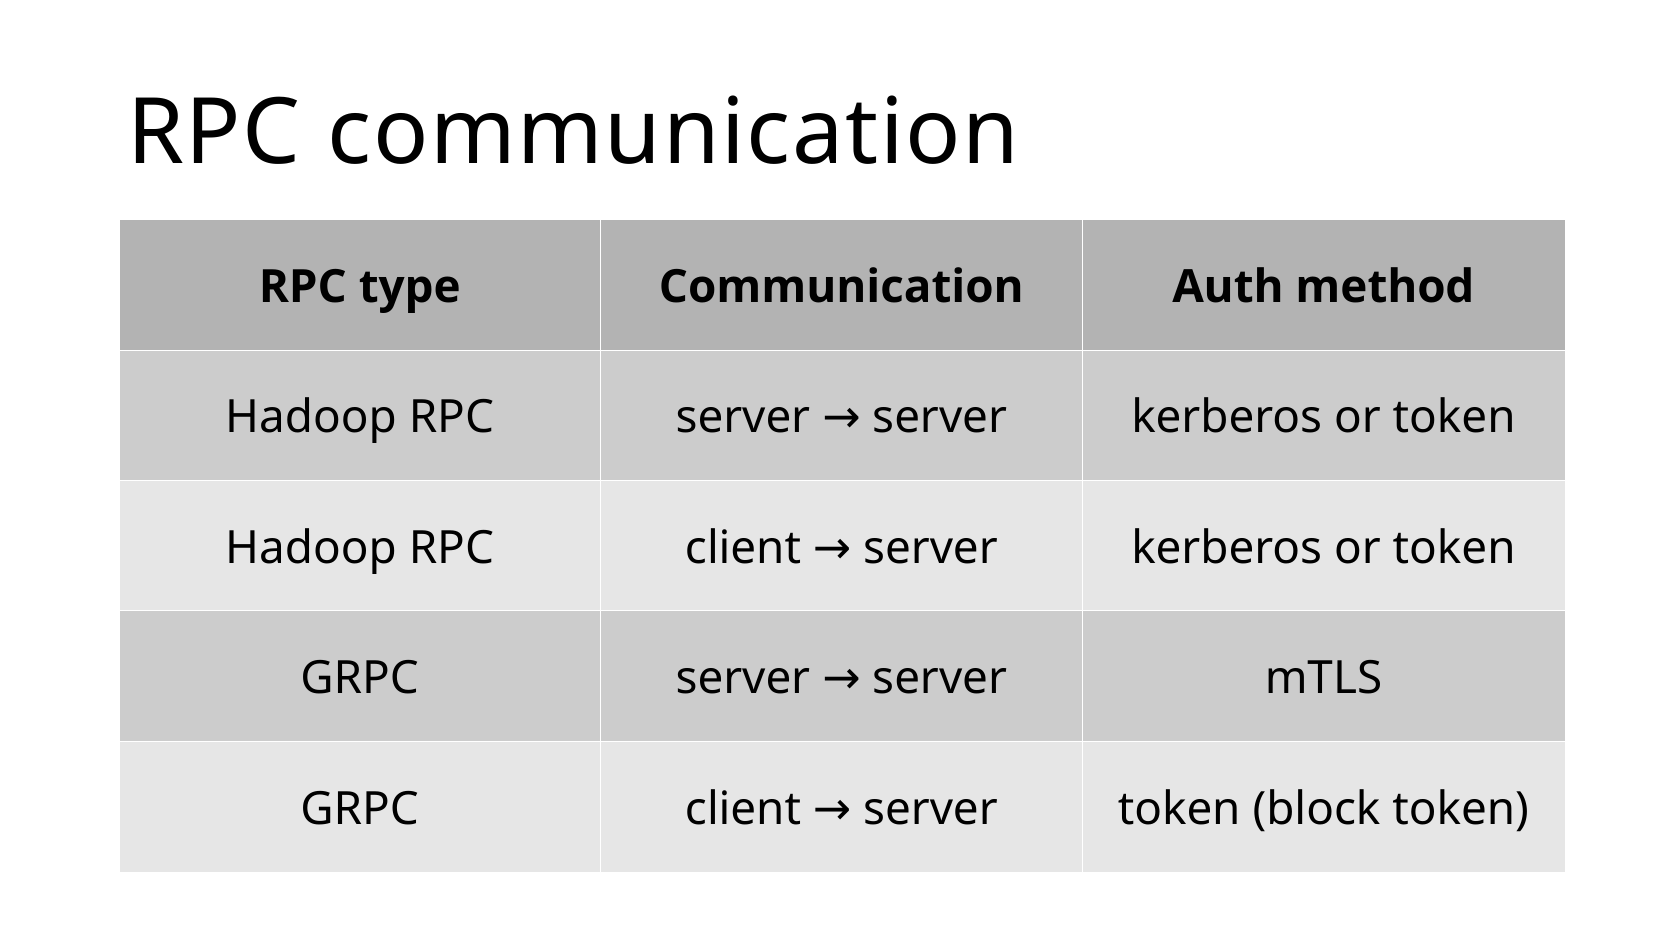

# RPC communication
| RPC type | Communication | Auth method |
| --- | --- | --- |
| Hadoop RPC | server → server | kerberos or token |
| Hadoop RPC | client → server | kerberos or token |
| GRPC | server → server | mTLS |
| GRPC | client → server | token (block token) |